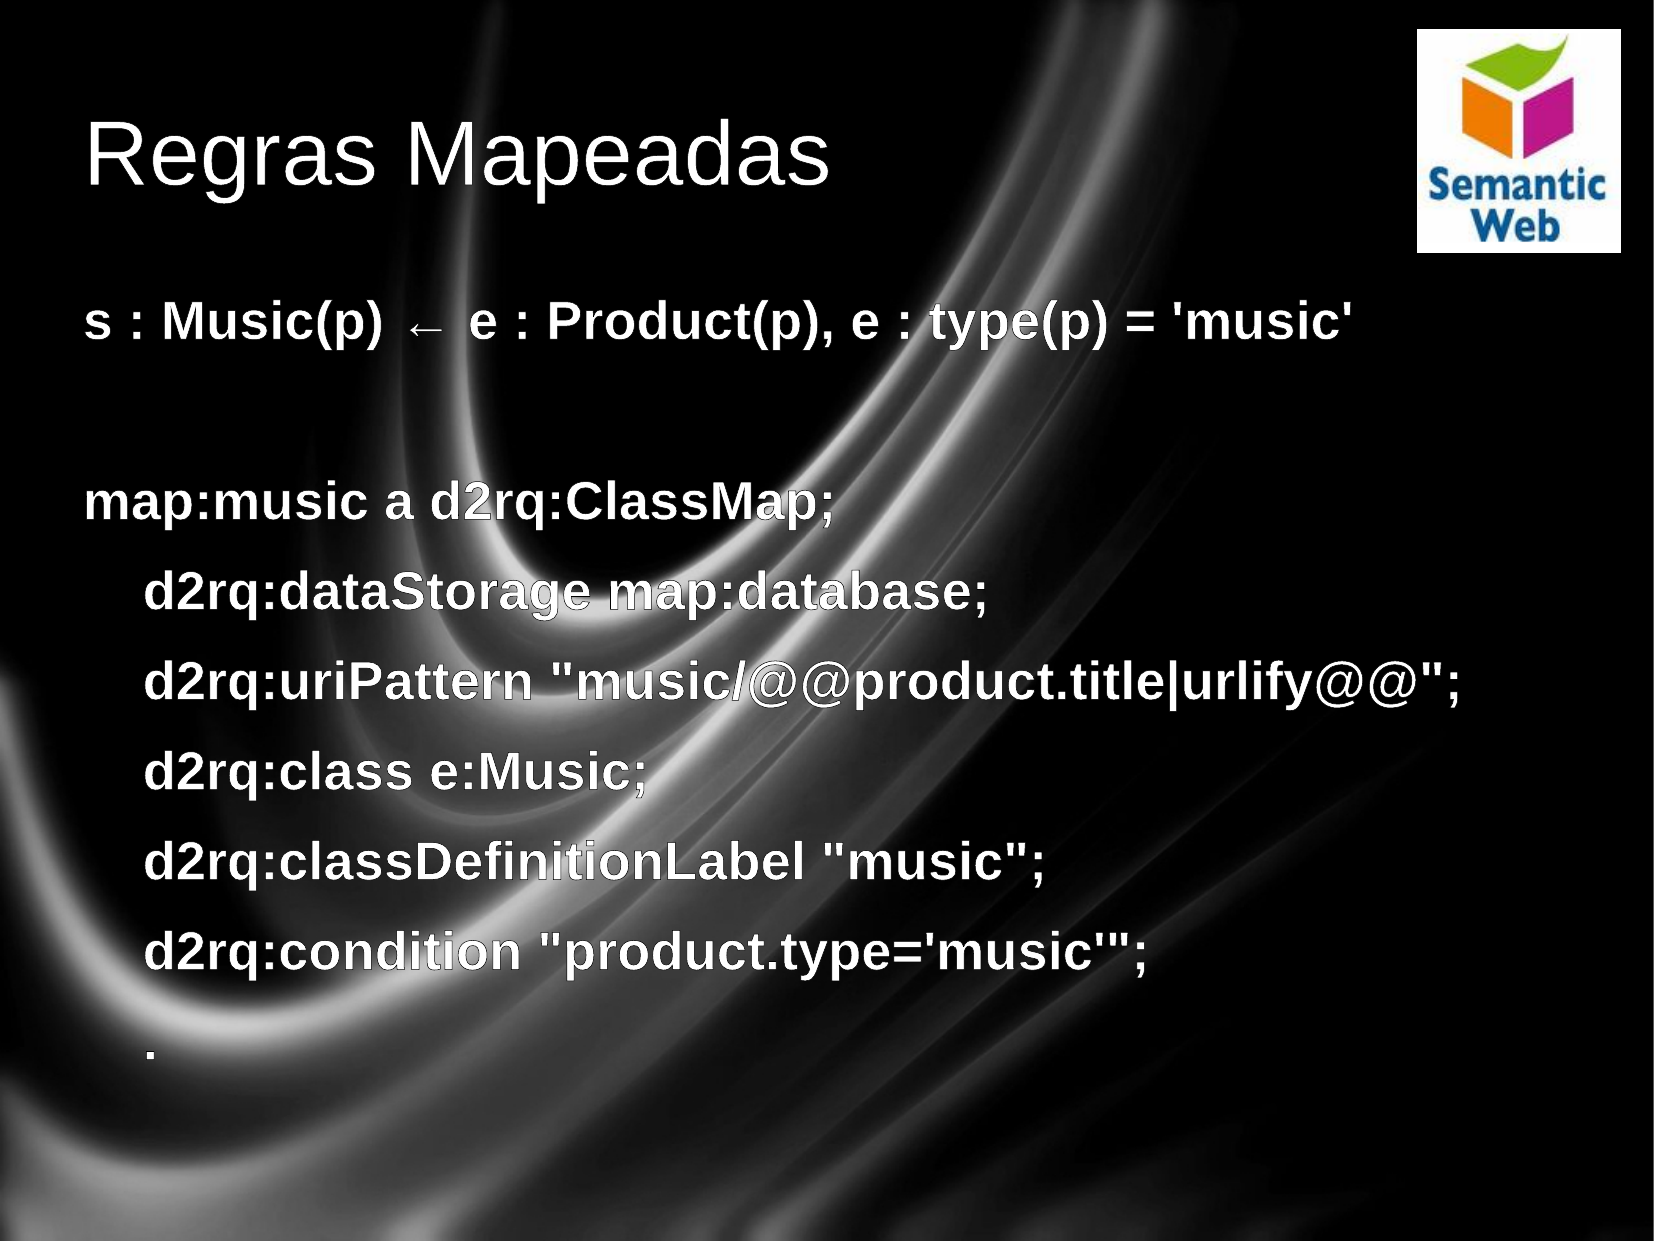

# Regras Mapeadas
s : Music(p) ← e : Product(p), e : type(p) = 'music'
map:music a d2rq:ClassMap;
 d2rq:dataStorage map:database;
 d2rq:uriPattern "music/@@product.title|urlify@@";
 d2rq:class e:Music;
 d2rq:classDefinitionLabel "music";
 d2rq:condition "product.type='music'";
 .